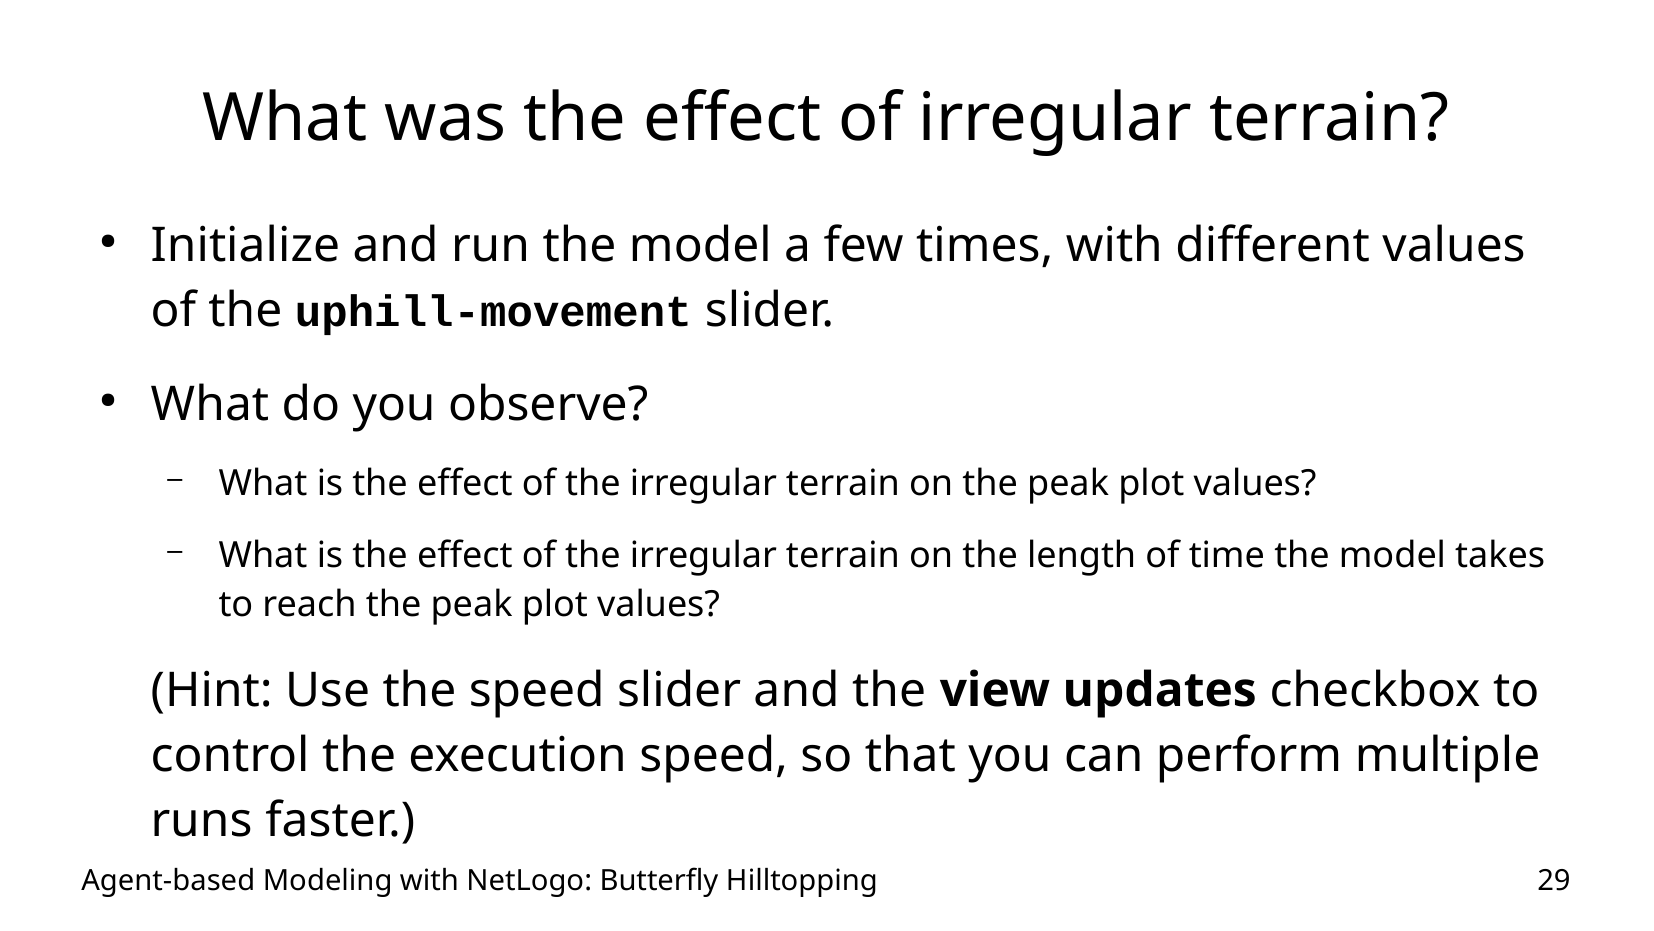

# What was the effect of irregular terrain?
Initialize and run the model a few times, with different values of the uphill-movement slider.
What do you observe?
What is the effect of the irregular terrain on the peak plot values?
What is the effect of the irregular terrain on the length of time the model takes to reach the peak plot values?
(Hint: Use the speed slider and the view updates checkbox to control the execution speed, so that you can perform multiple runs faster.)
Agent-based Modeling with NetLogo: Butterfly Hilltopping
29